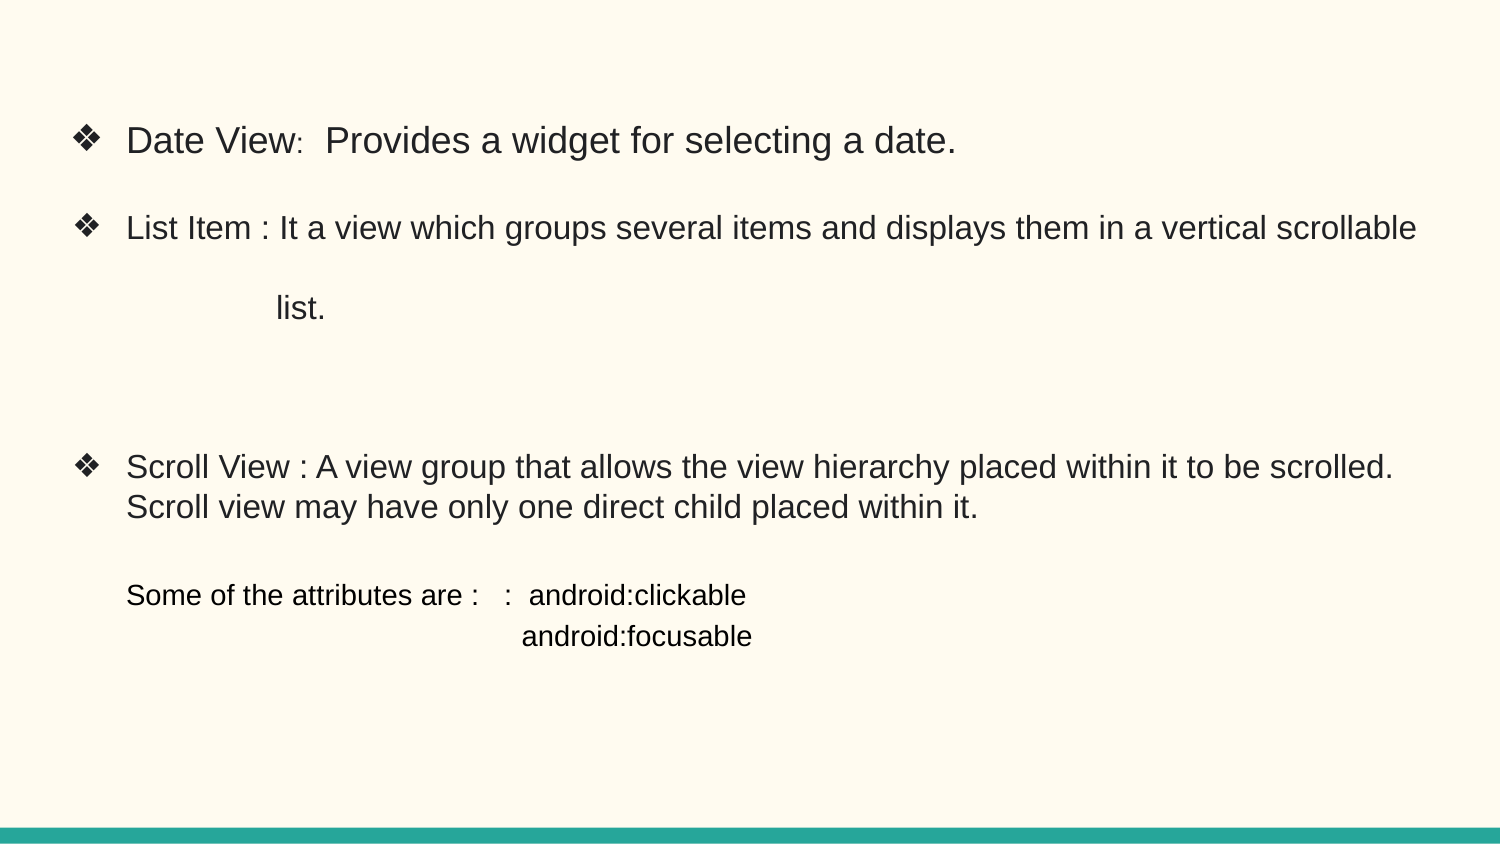

# Date View: Provides a widget for selecting a date.
List Item : It a view which groups several items and displays them in a vertical scrollable
list.
Scroll View : A view group that allows the view hierarchy placed within it to be scrolled. Scroll view may have only one direct child placed within it.
Some of the attributes are : : android:clickable
			 android:focusable